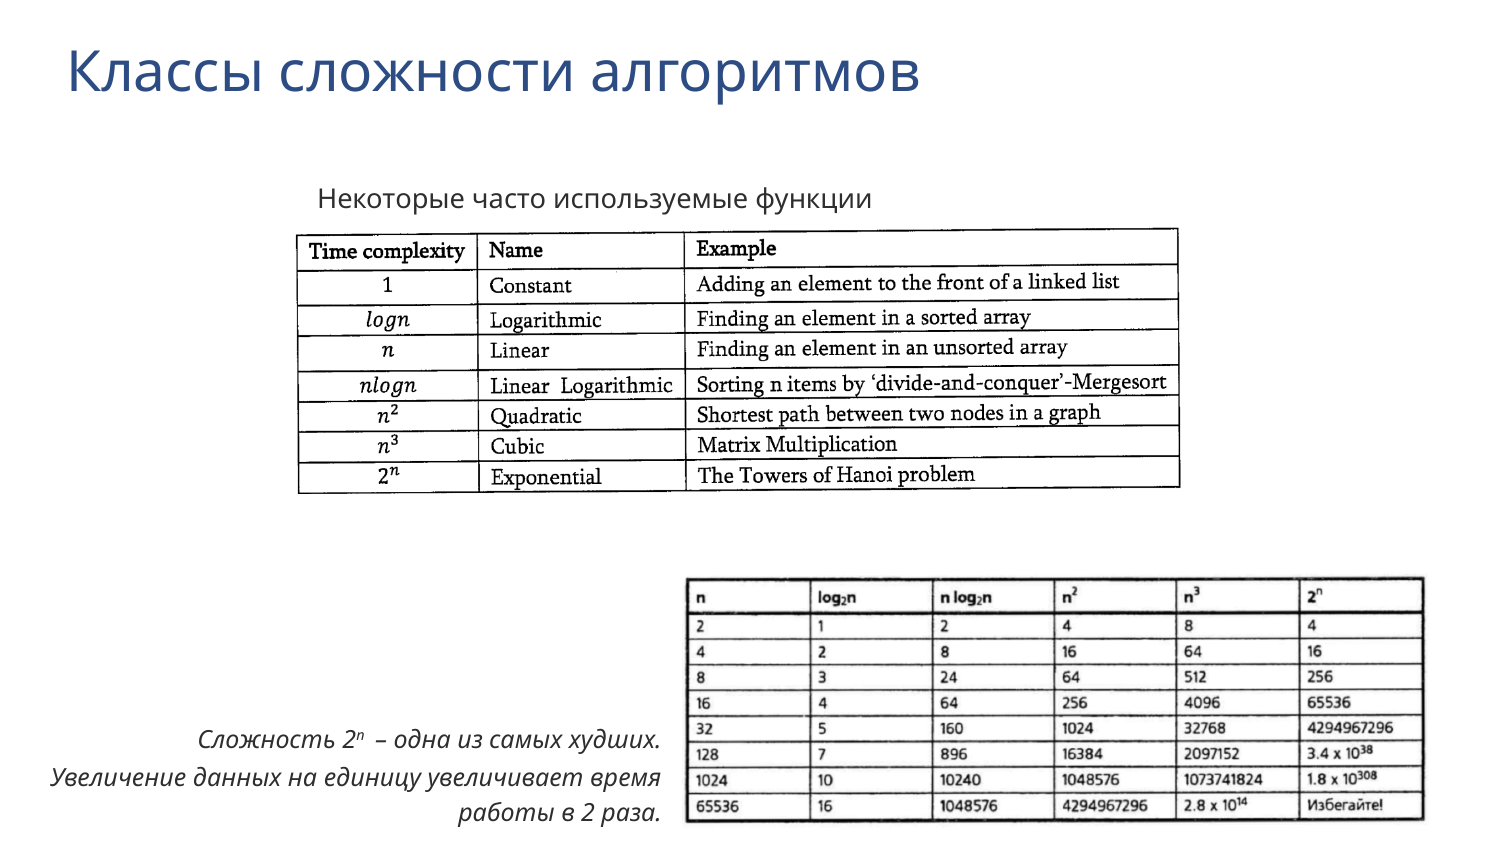

# Классы сложности алгоритмов
Некоторые часто используемые функции
Сложность 2n – одна из самых худших.
Увеличение данных на единицу увеличивает время работы в 2 раза.